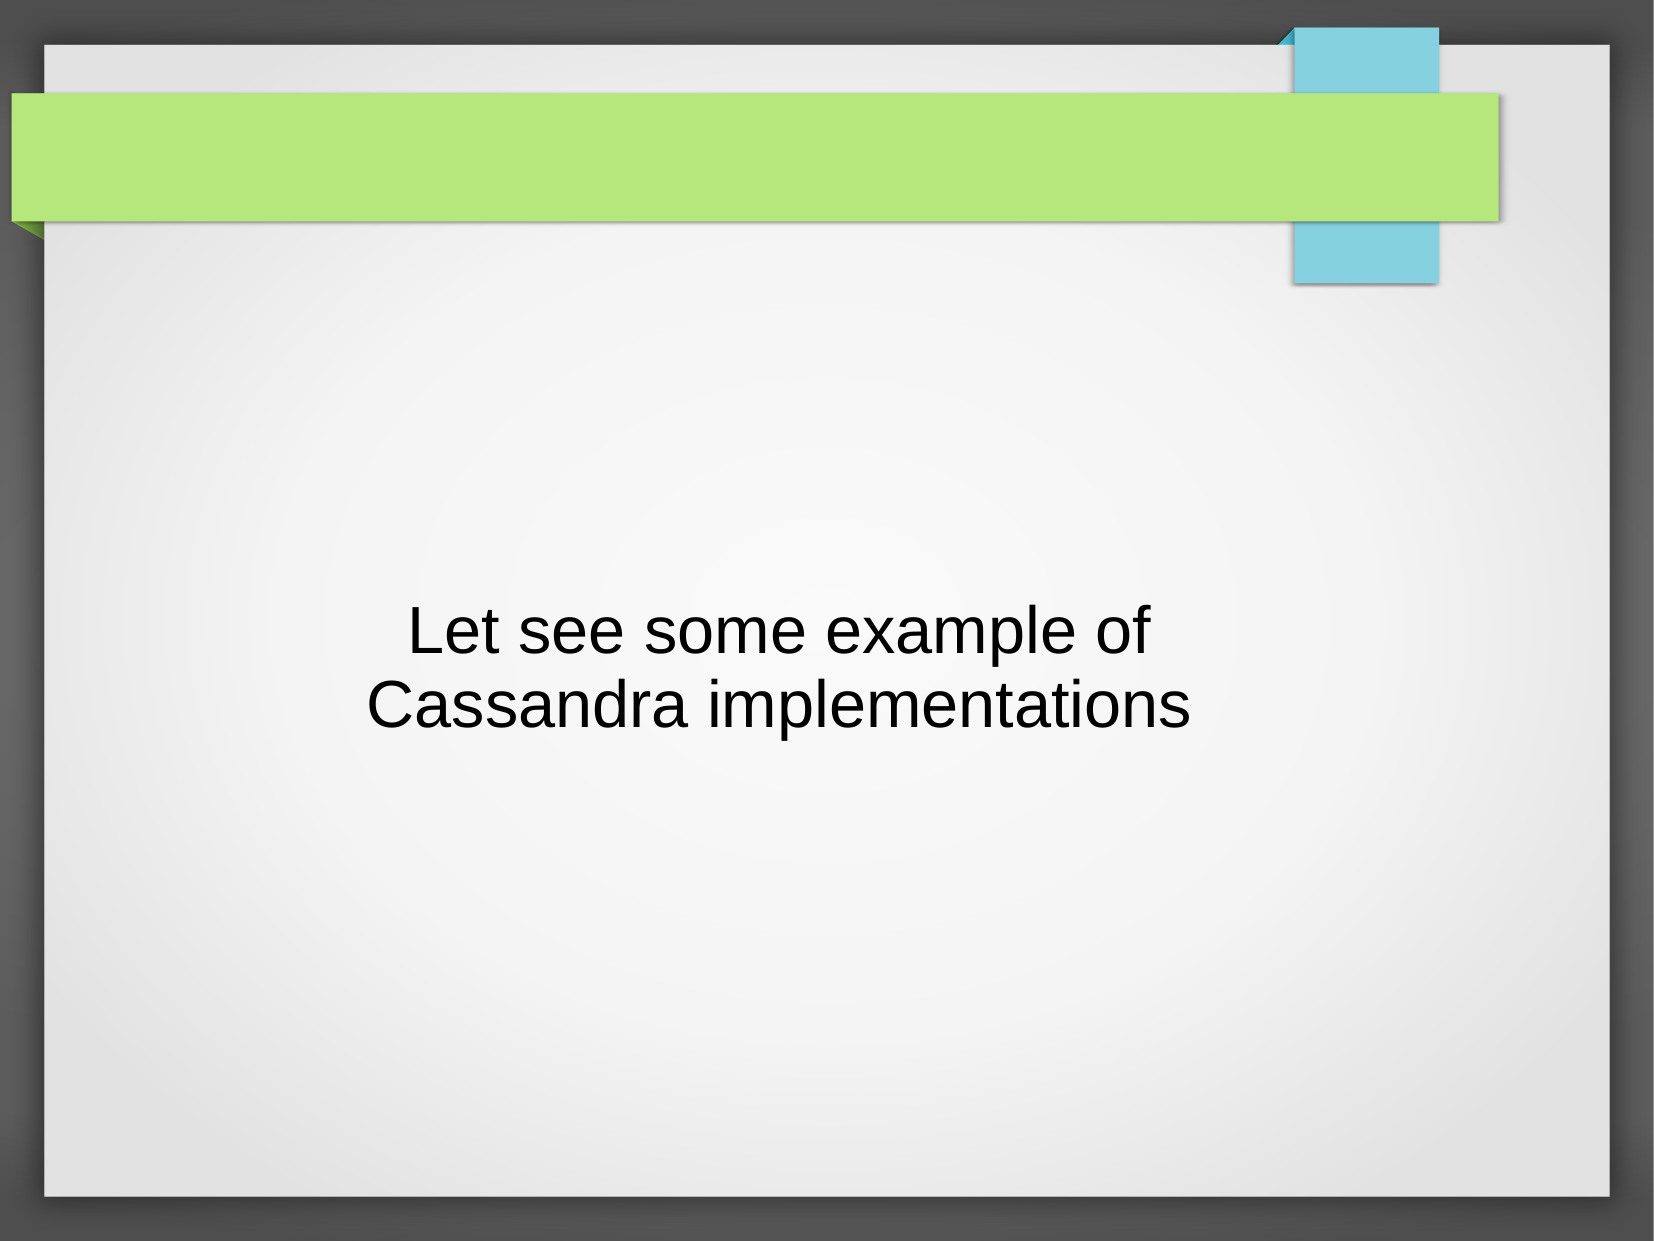

# Let see some example of
Cassandra implementations